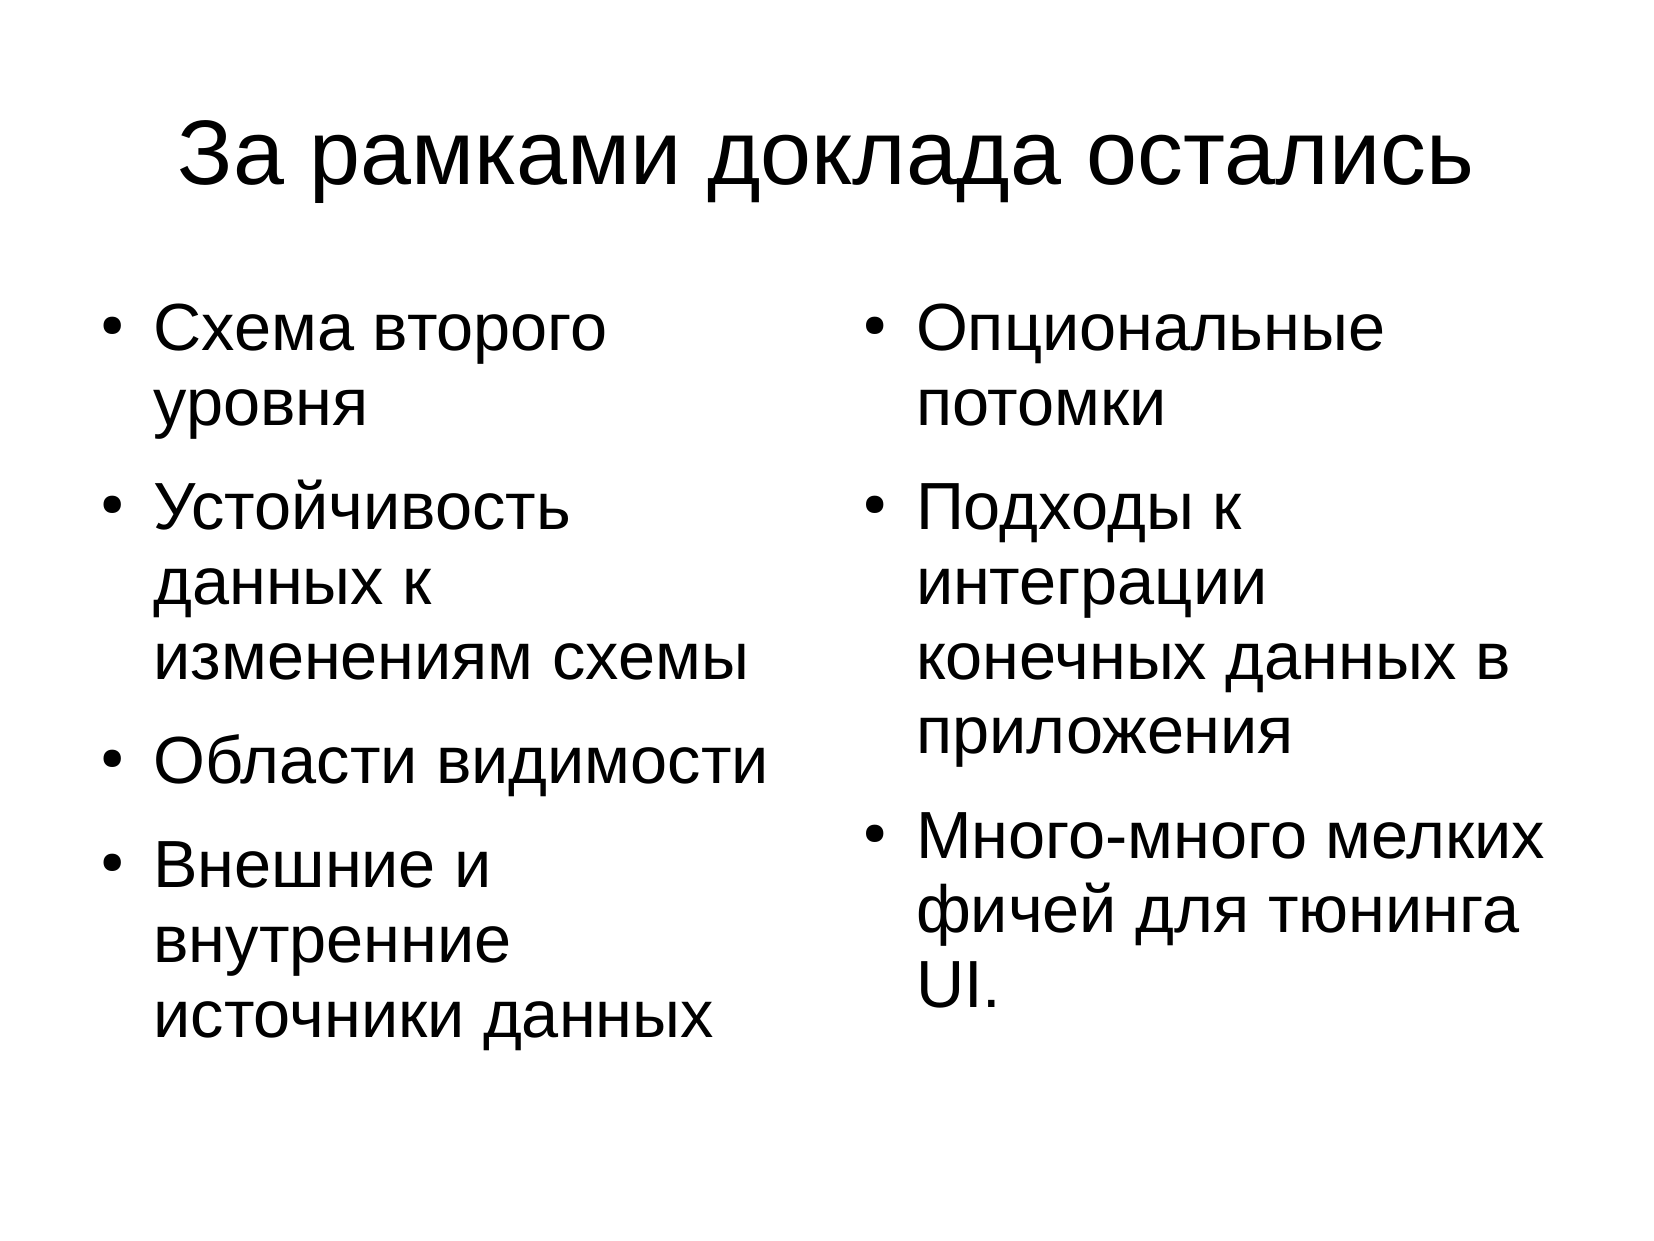

# За рамками доклада остались
Схема второго уровня
Устойчивость данных к изменениям схемы
Области видимости
Внешние и внутренние источники данных
Опциональные потомки
Подходы к интеграции конечных данных в приложения
Много-много мелких фичей для тюнинга UI.